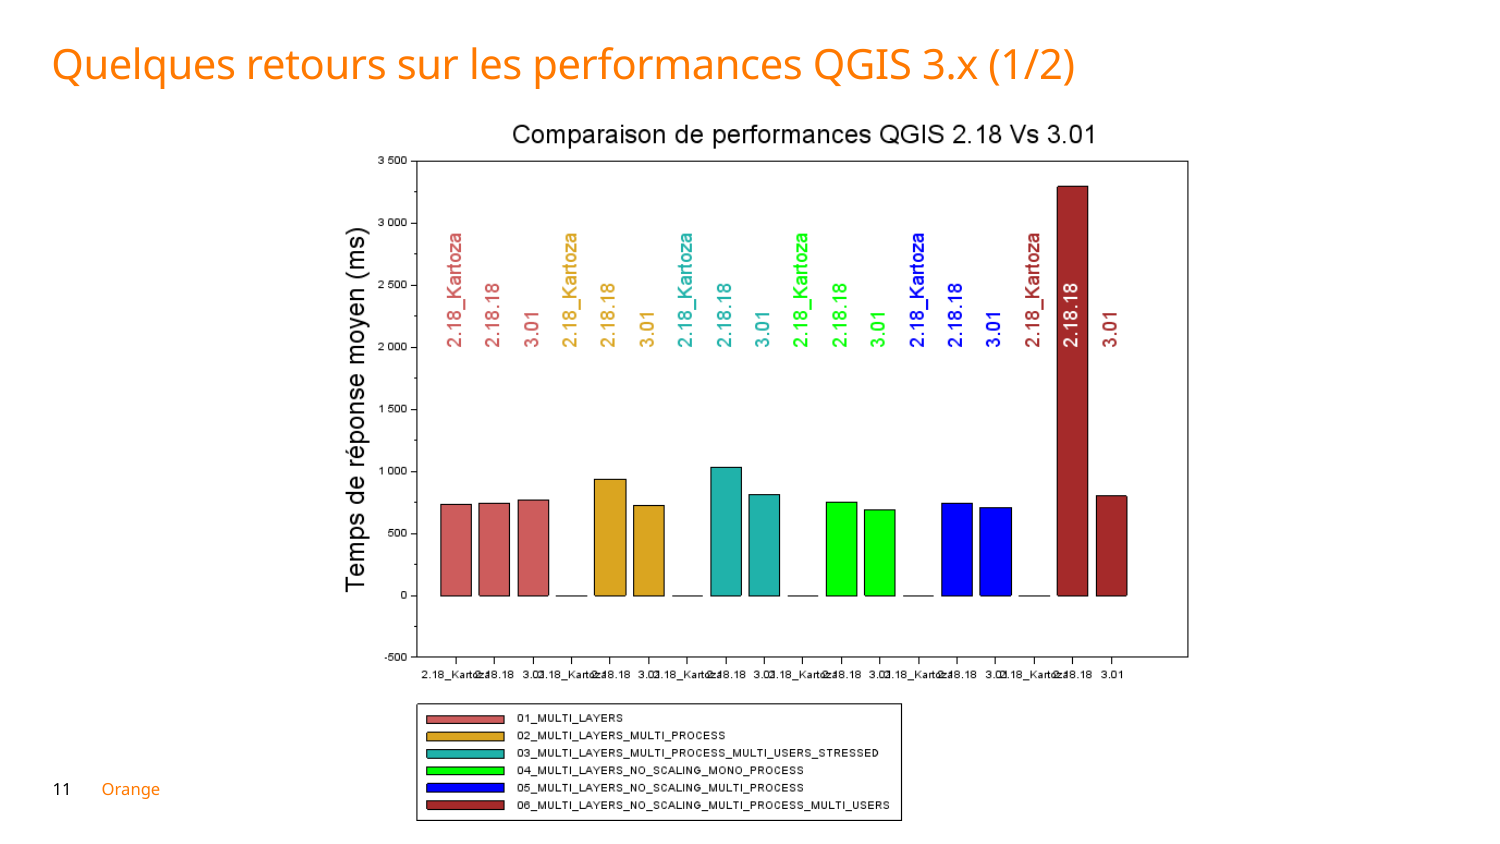

# Quelques retours sur les performances QGIS 3.x (1/2)